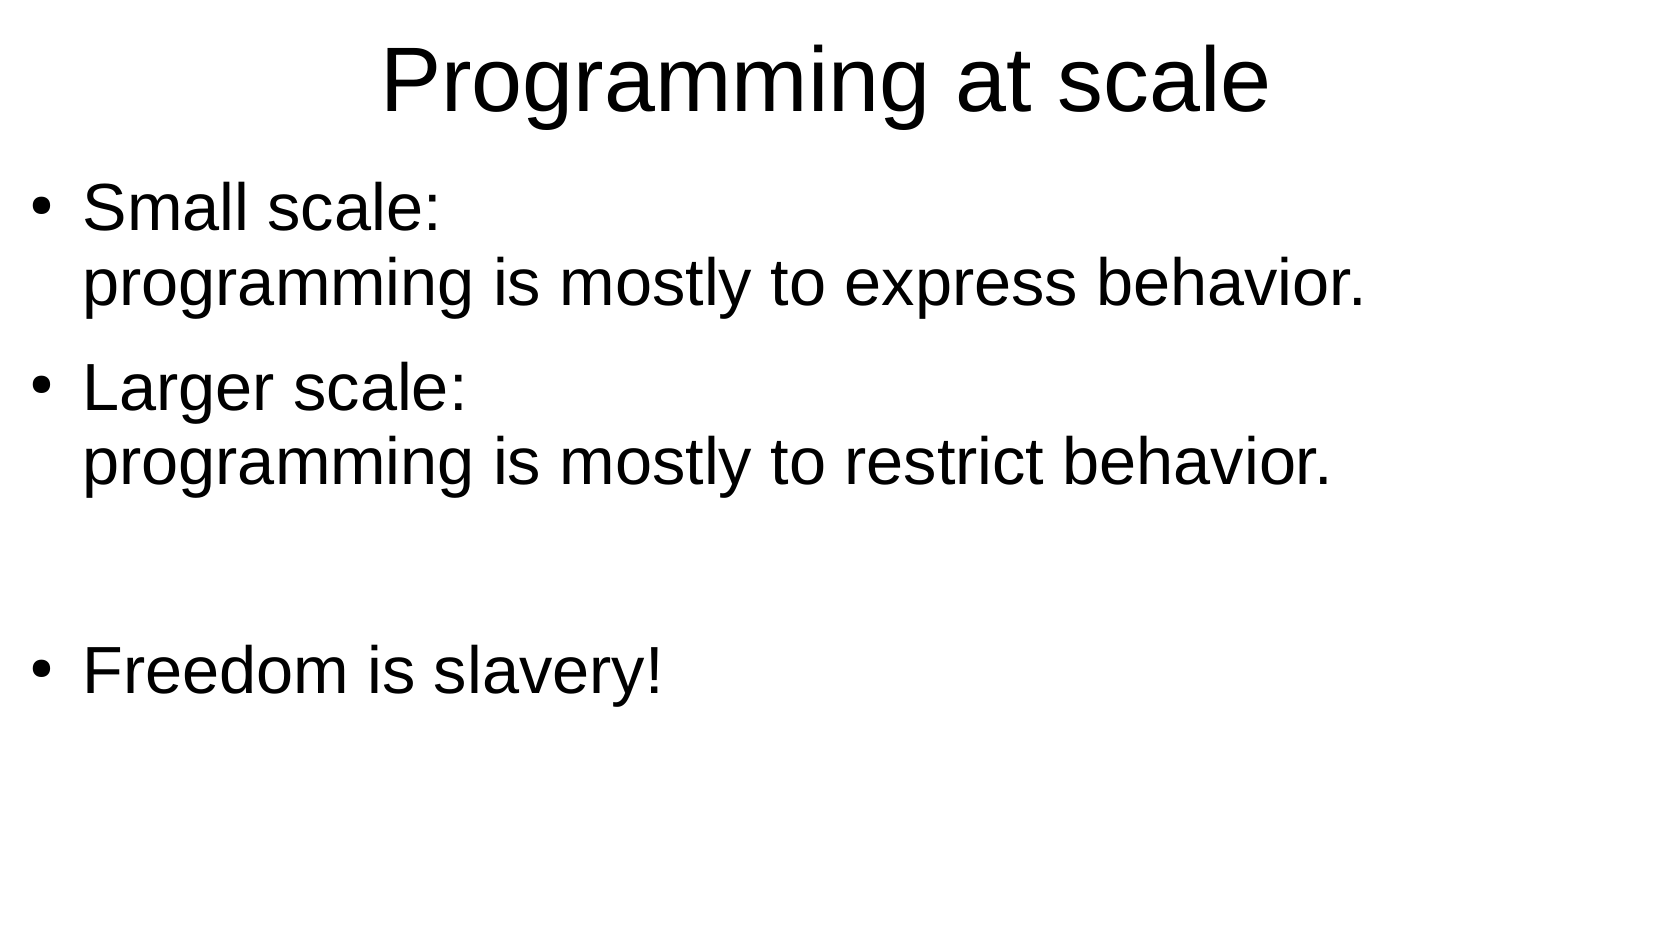

# Programming at scale
Small scale:
programming is mostly to express behavior.
Larger scale:
programming is mostly to restrict behavior.
Freedom is slavery!